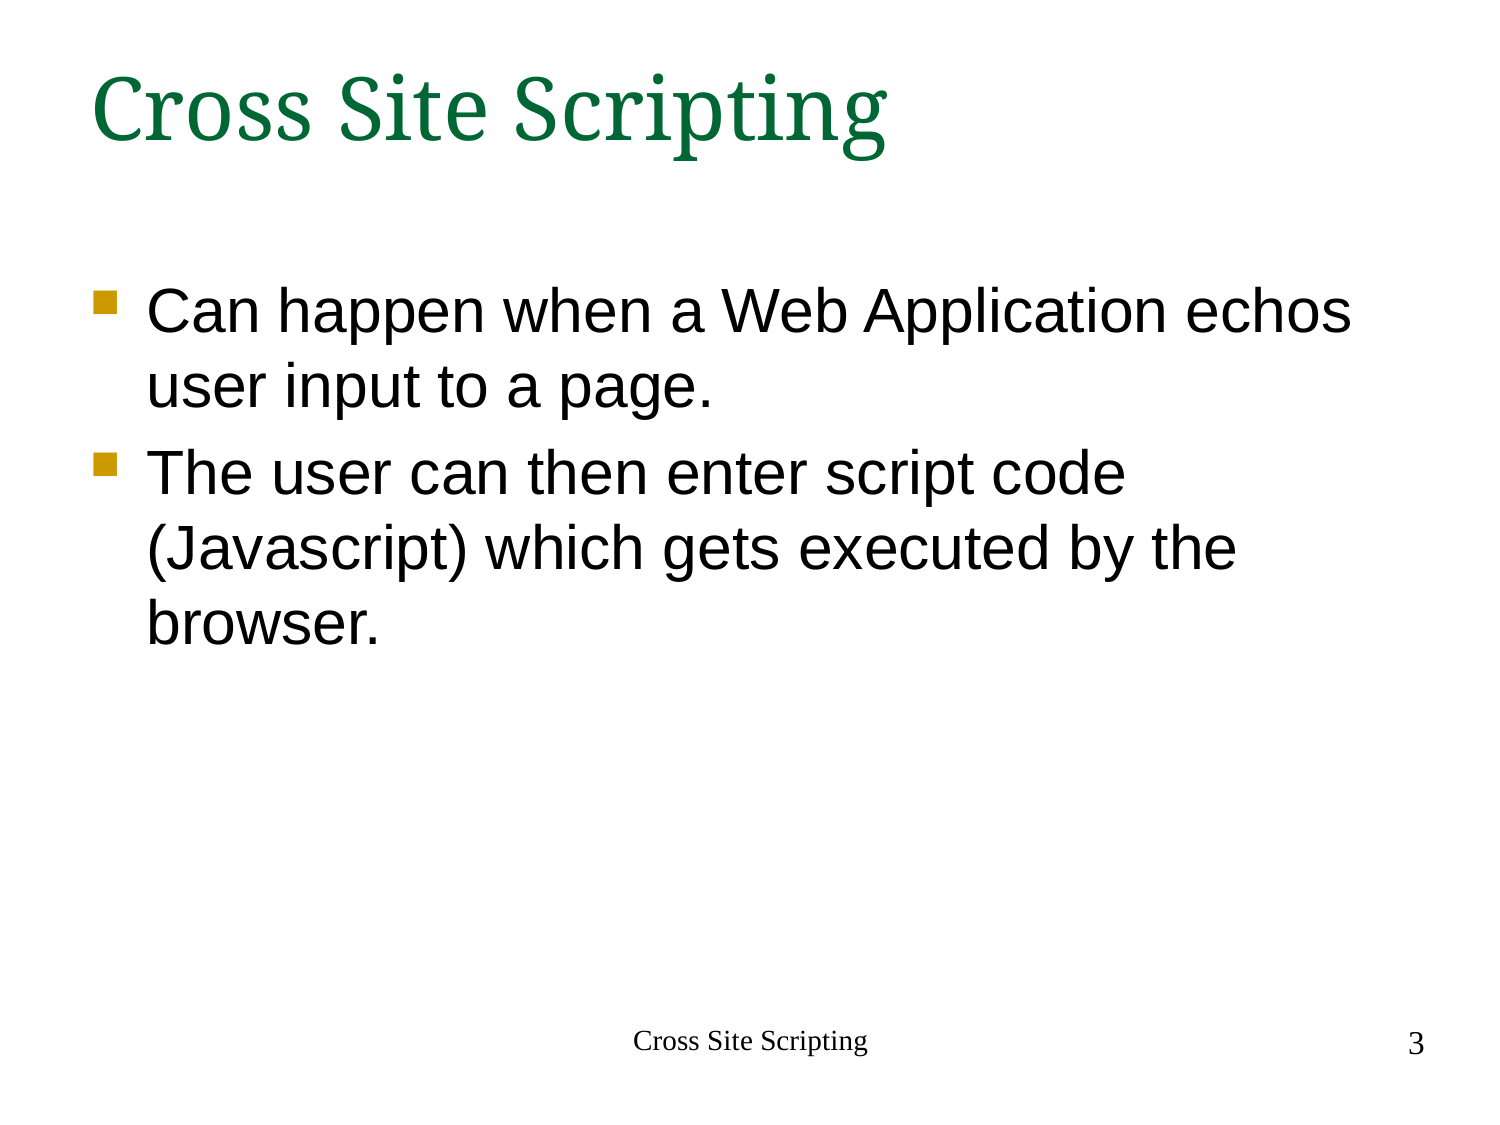

# Cross Site Scripting
Can happen when a Web Application echos user input to a page.
The user can then enter script code (Javascript) which gets executed by the browser.
Cross Site Scripting
3